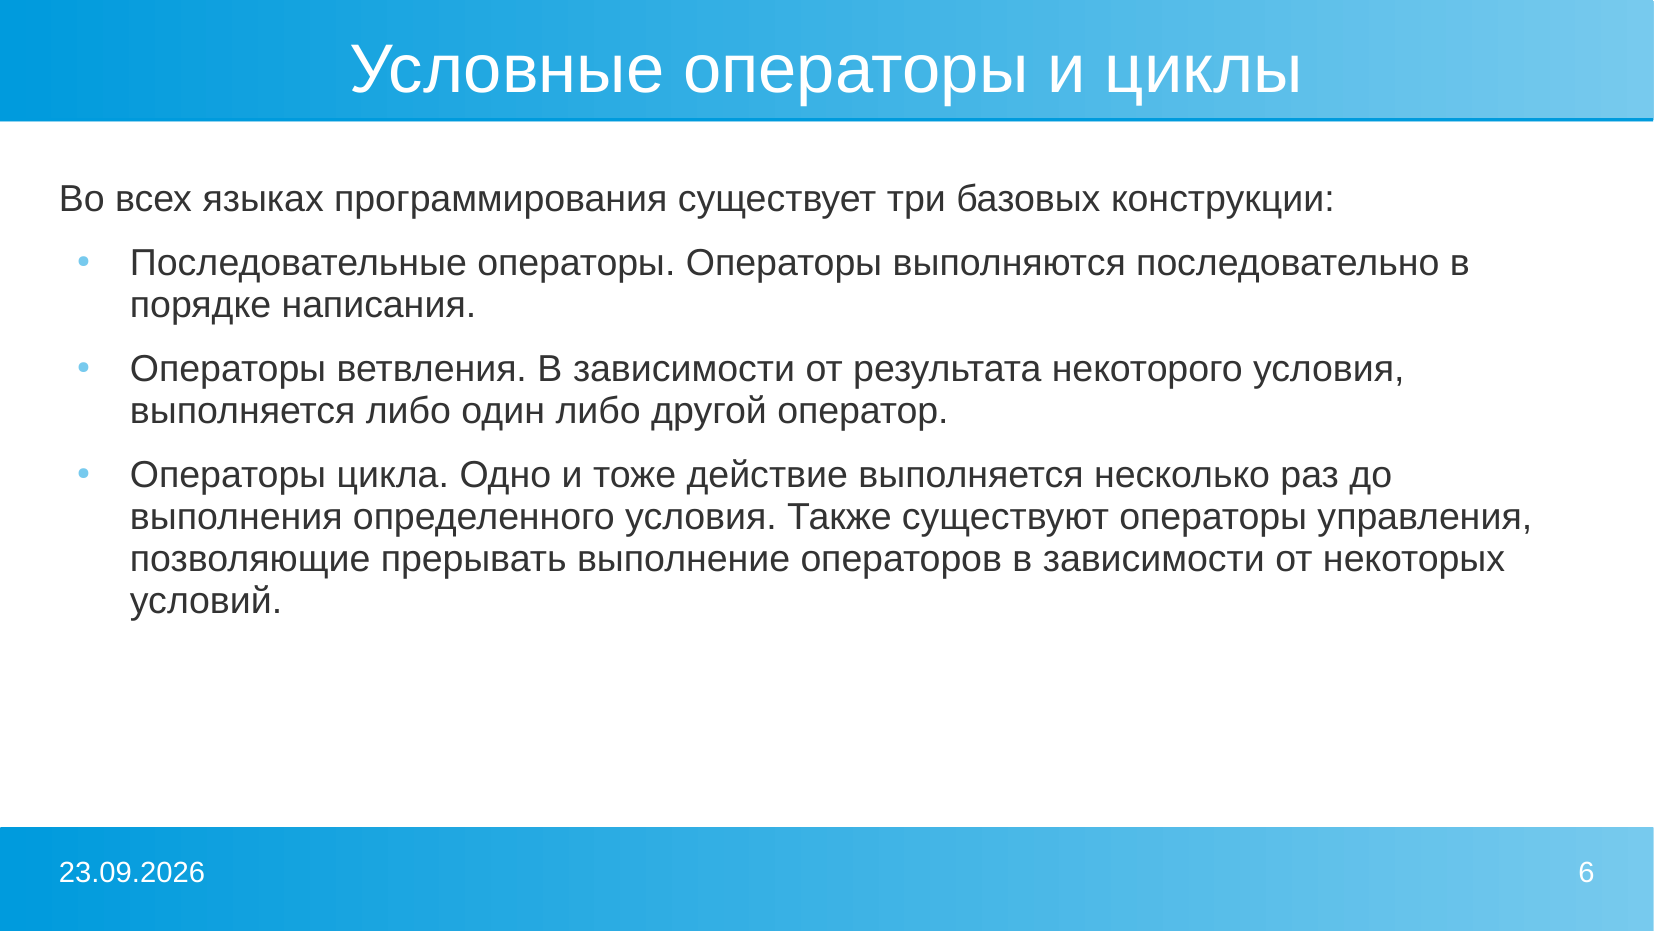

# Условные операторы и циклы
Во всех языках программирования существует три базовых конструкции:
Последовательные операторы. Операторы выполняются последовательно в порядке написания.
Операторы ветвления. В зависимости от результата некоторого условия, выполняется либо один либо другой оператор.
Операторы цикла. Одно и тоже действие выполняется несколько раз до выполнения определенного условия. Также существуют операторы управления, позволяющие прерывать выполнение операторов в зависимости от некоторых условий.
6